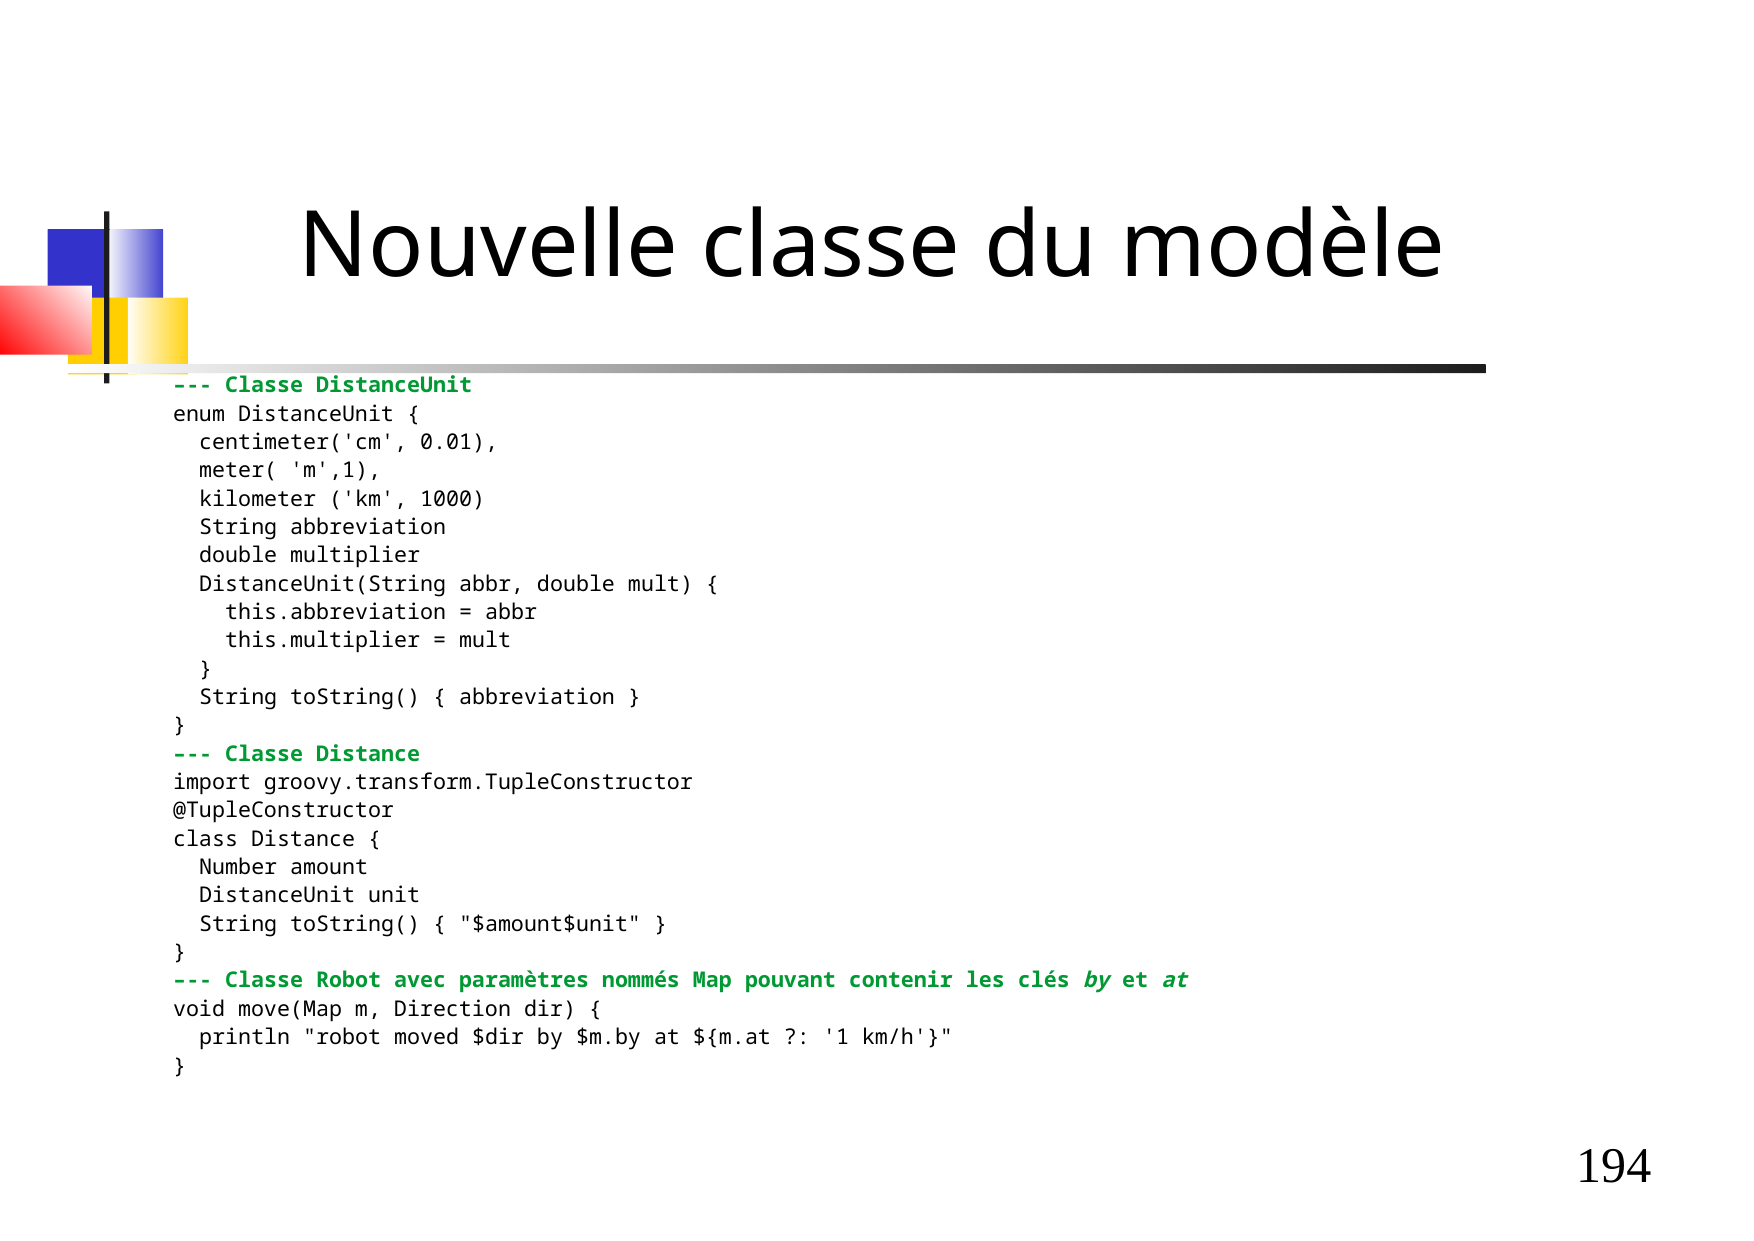

# Nouvelle classe du modèle
–-- Classe DistanceUnit
enum DistanceUnit {
 centimeter('cm', 0.01),
 meter( 'm',1),
 kilometer ('km', 1000)
 String abbreviation
 double multiplier
 DistanceUnit(String abbr, double mult) {
 this.abbreviation = abbr
 this.multiplier = mult
 }
 String toString() { abbreviation }
}
–-- Classe Distance
import groovy.transform.TupleConstructor
@TupleConstructor
class Distance {
 Number amount
 DistanceUnit unit
 String toString() { "$amount$unit" }
}
–-- Classe Robot avec paramètres nommés Map pouvant contenir les clés by et at
void move(Map m, Direction dir) {
 println "robot moved $dir by $m.by at ${m.at ?: '1 km/h'}"
}